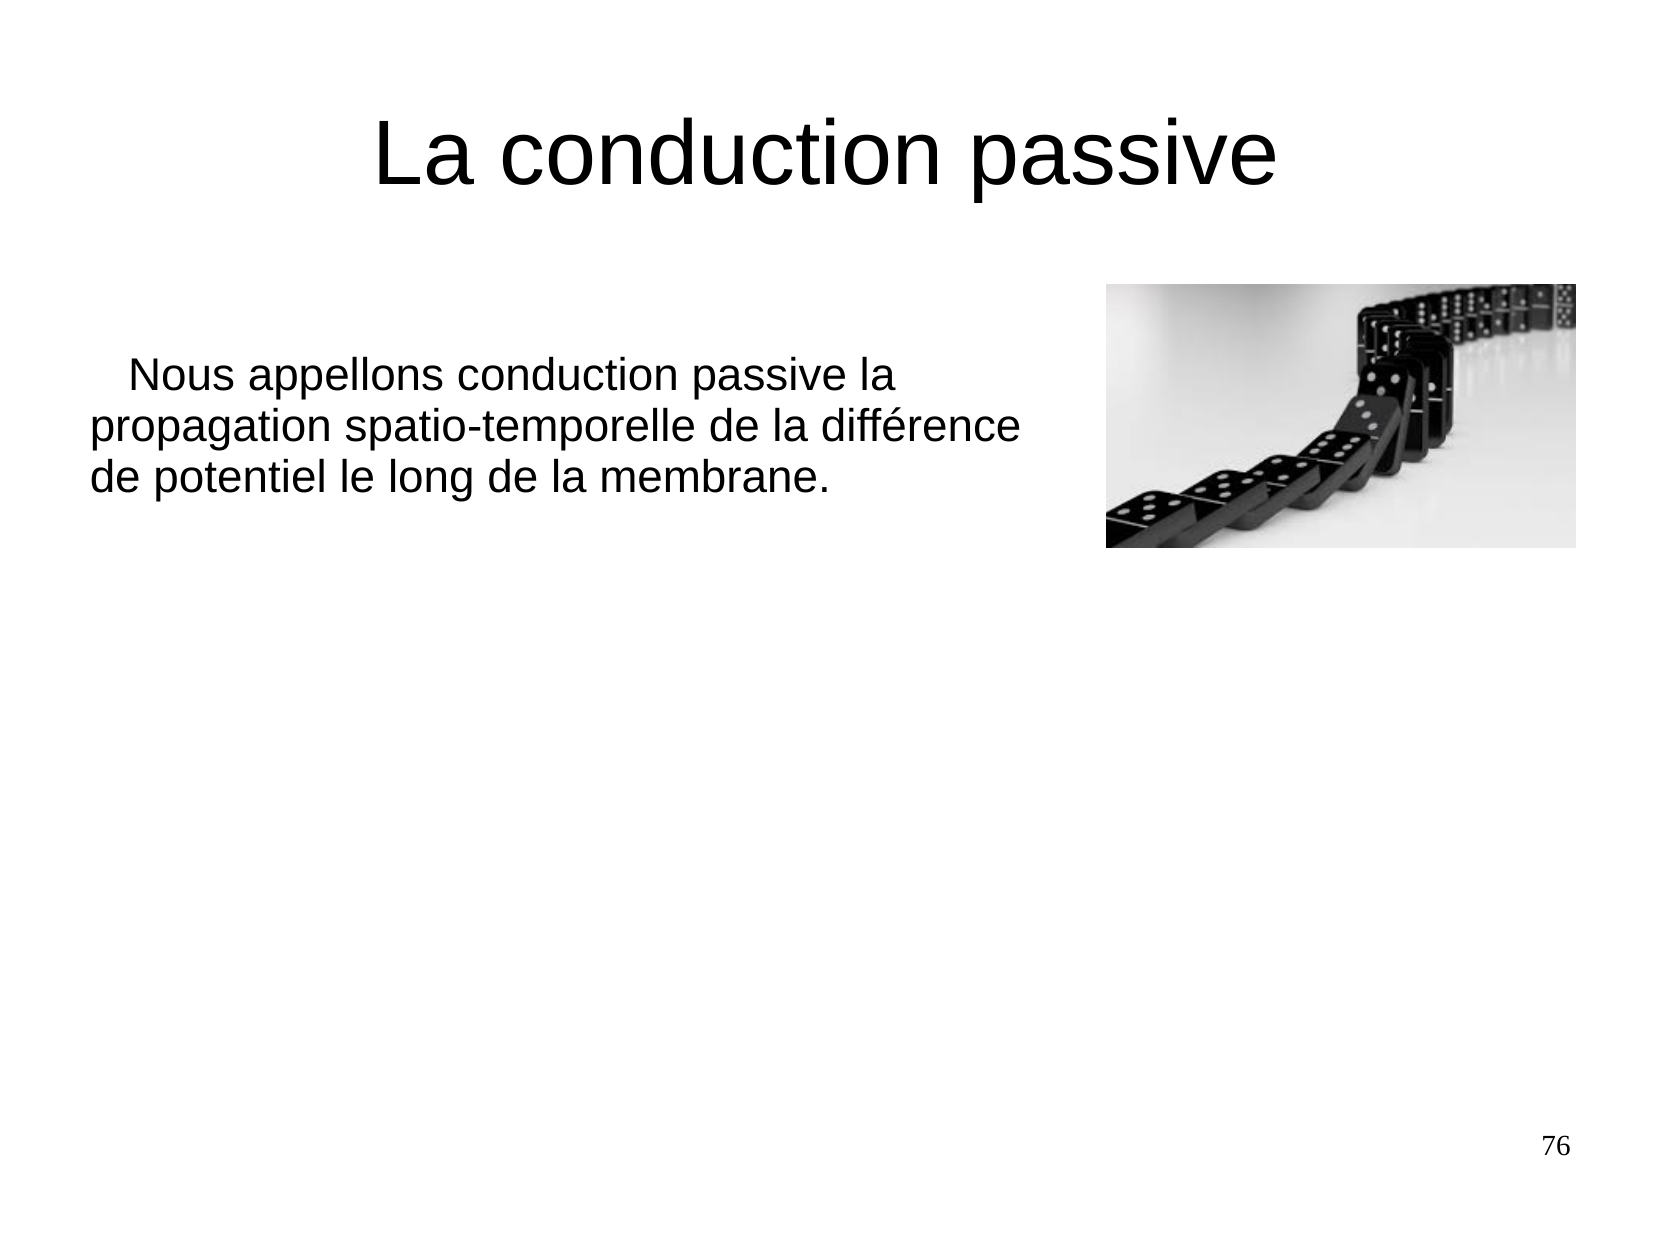

# La conduction passive
 Nous appellons conduction passive la propagation spatio-temporelle de la différence de potentiel le long de la membrane.
76